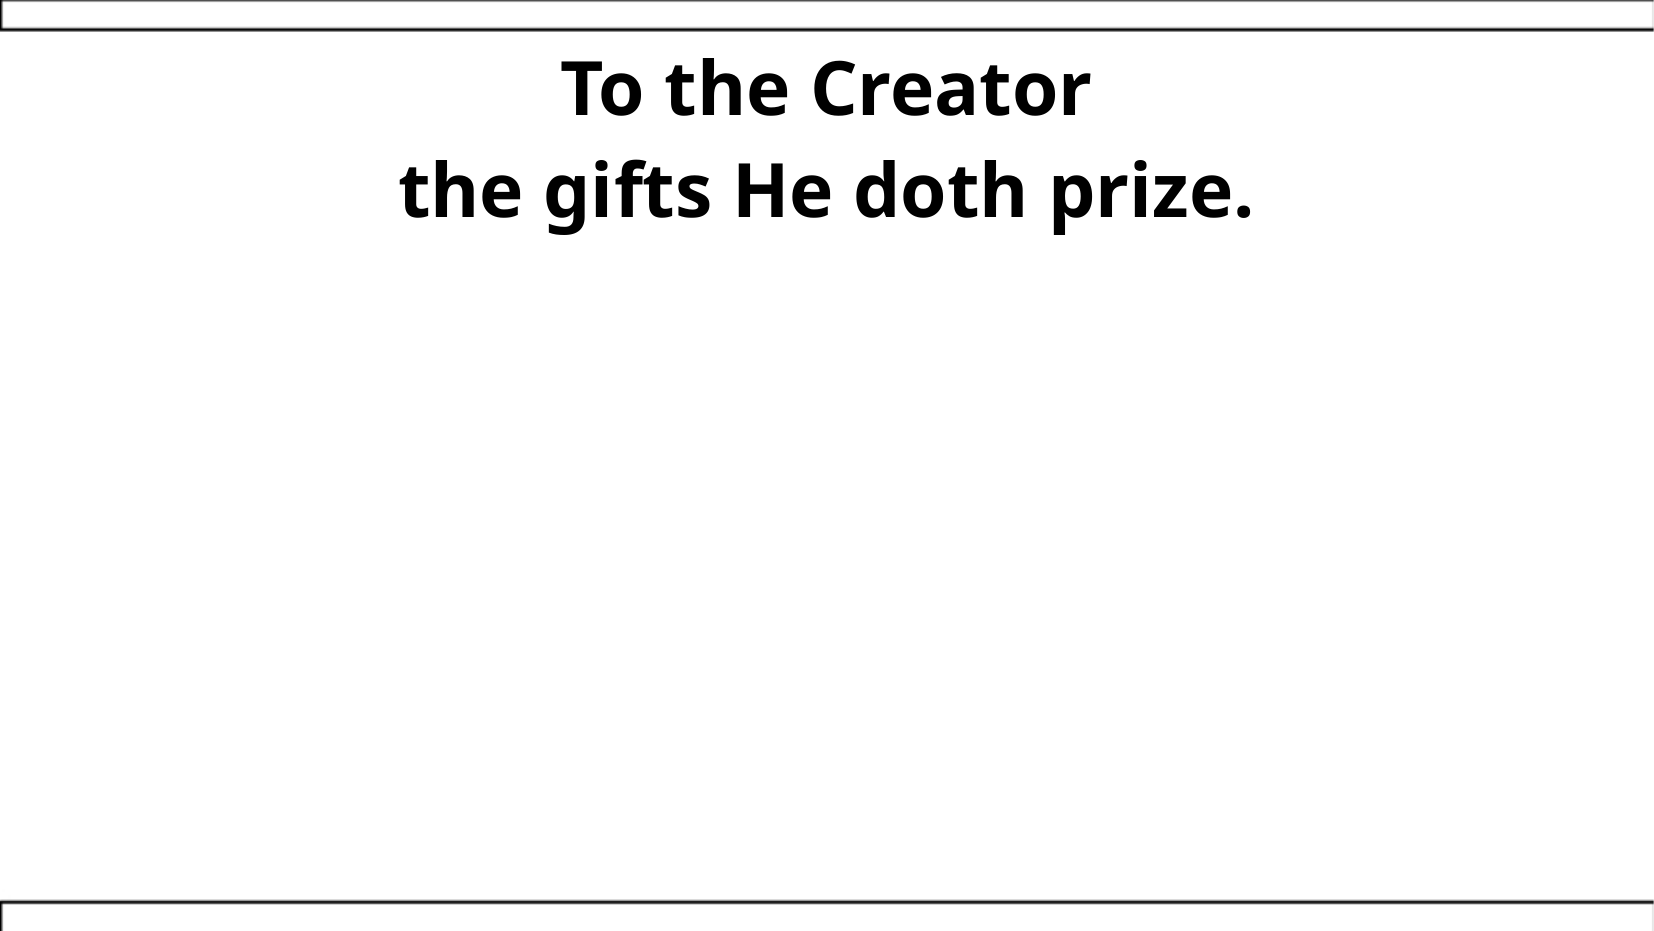

To the Creator
the gifts He doth prize.